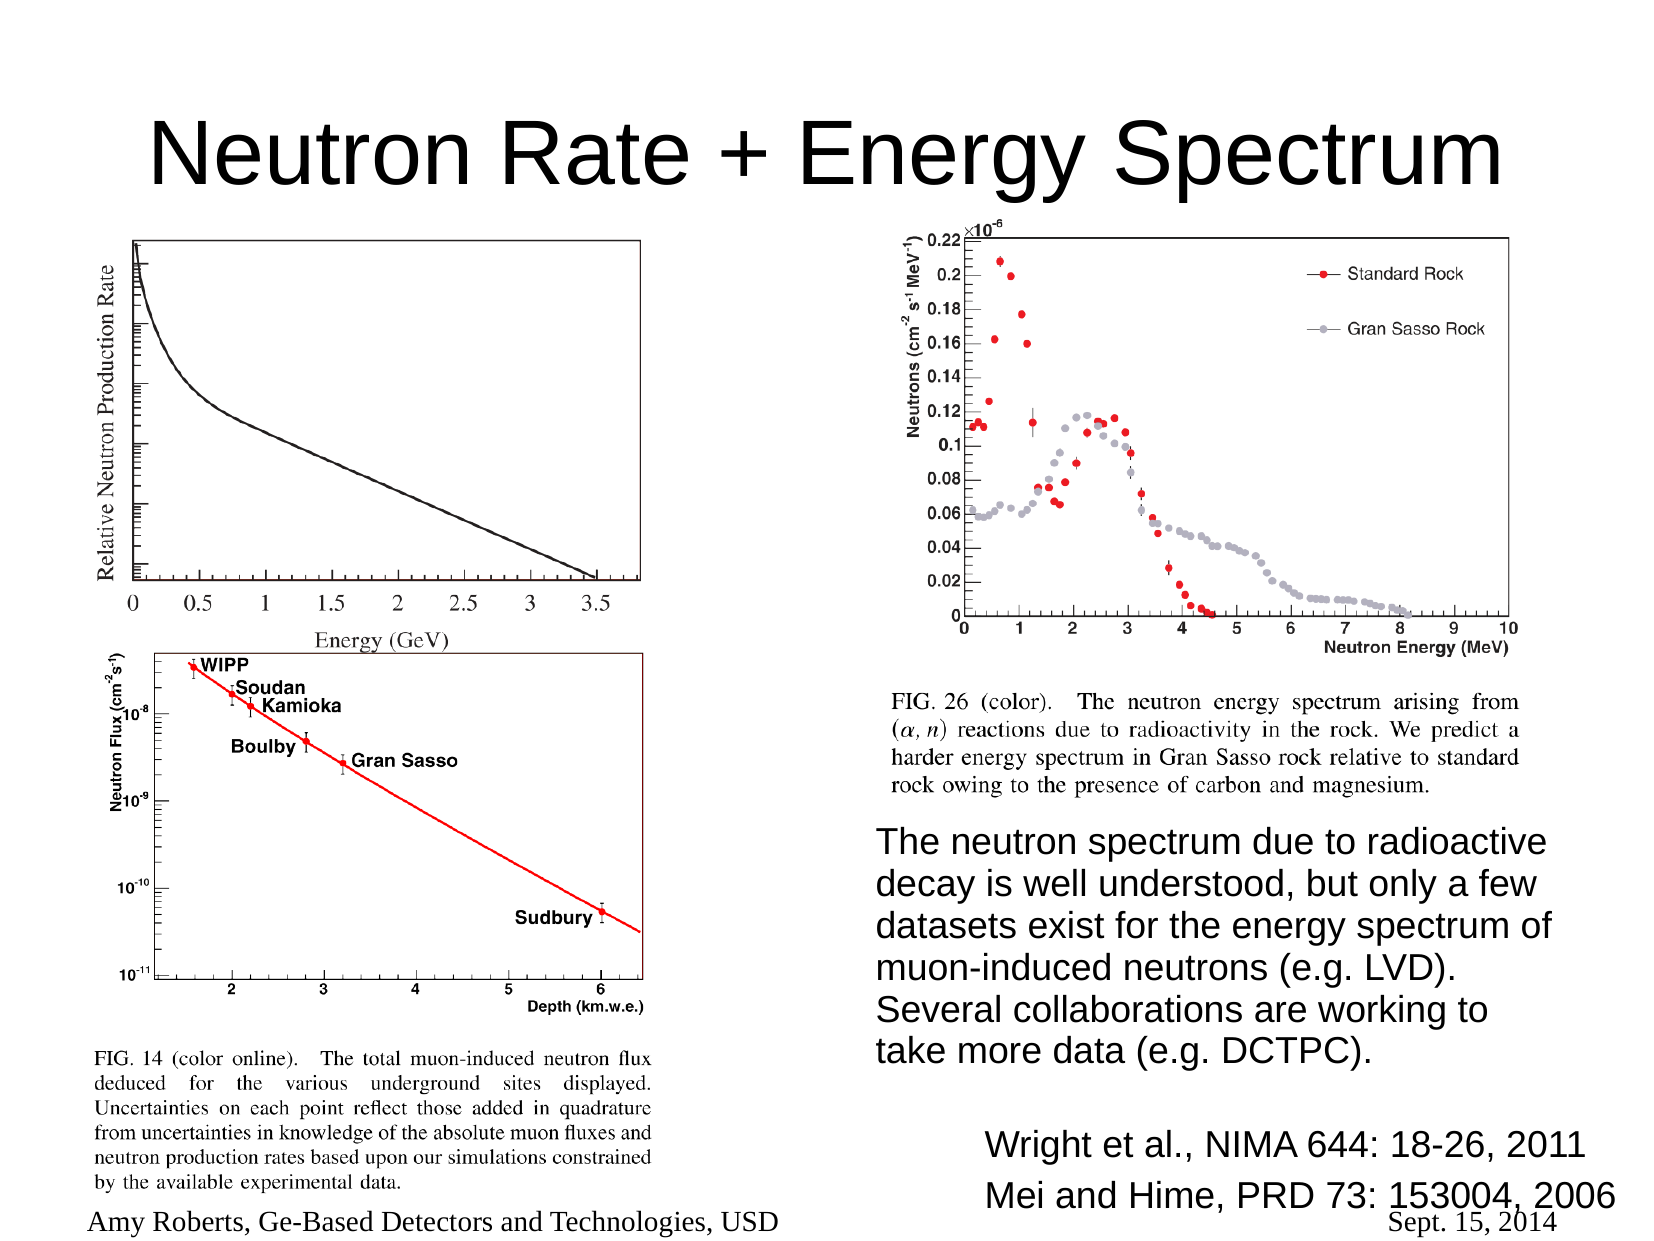

# Neutron Rate + Energy Spectrum
The neutron spectrum due to radioactive decay is well understood, but only a few datasets exist for the energy spectrum of muon-induced neutrons (e.g. LVD). Several collaborations are working to take more data (e.g. DCTPC).
Wright et al., NIMA 644: 18-26, 2011
Mei and Hime, PRD 73: 153004, 2006